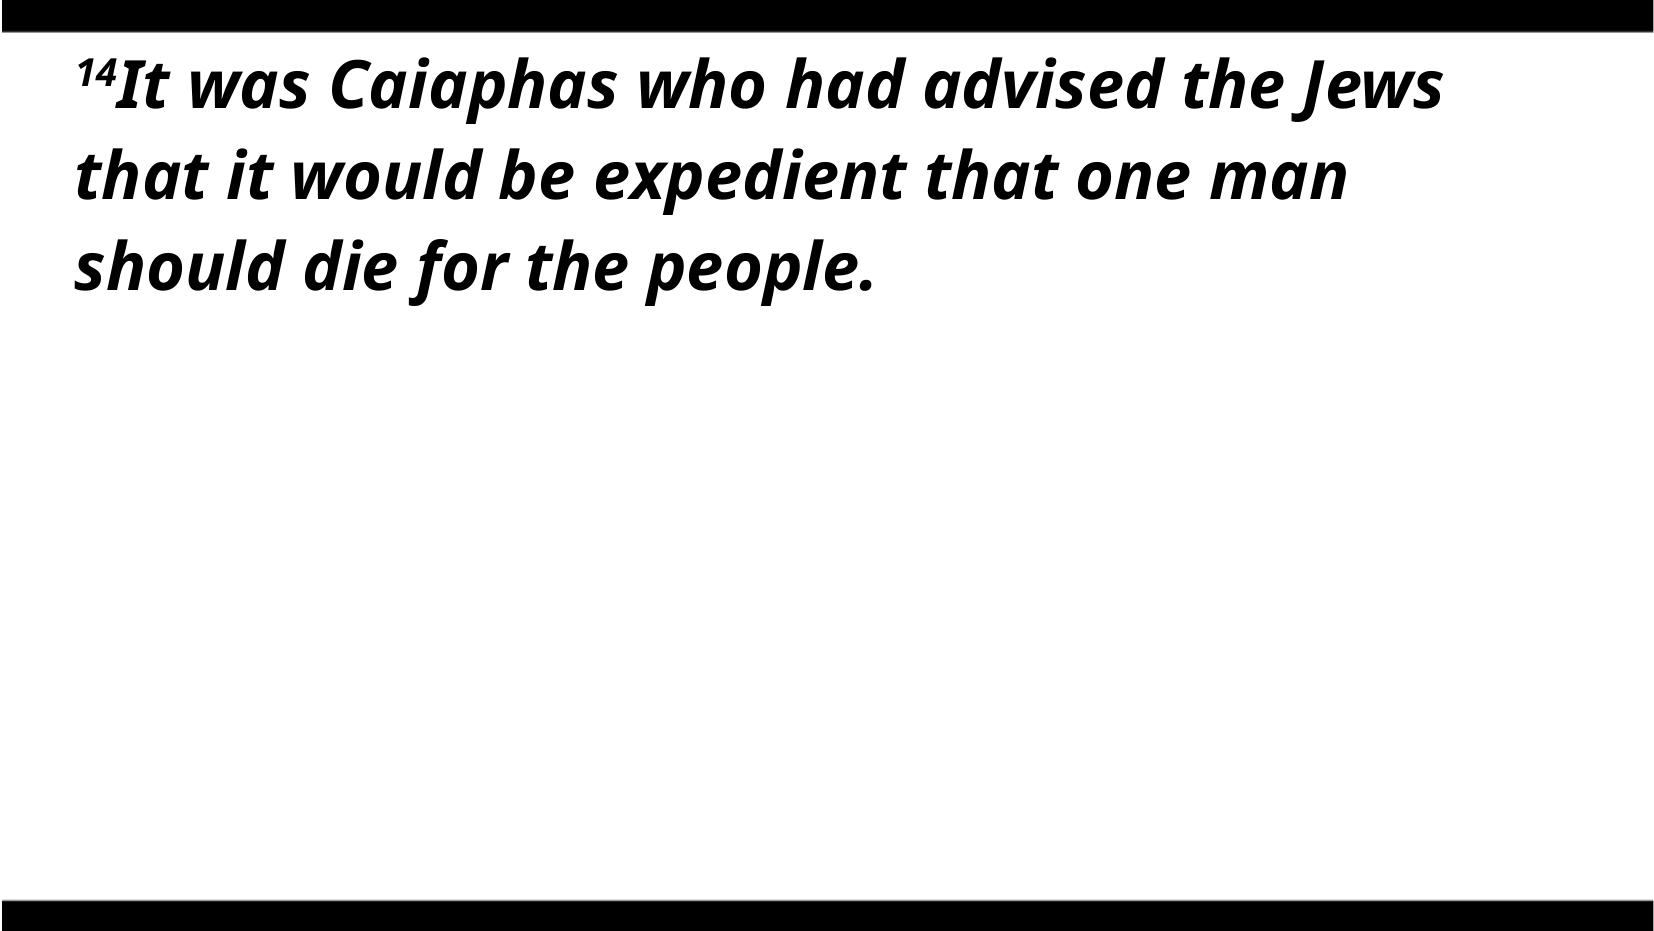

14It was Caiaphas who had advised the Jews that it would be expedient that one man should die for the people.